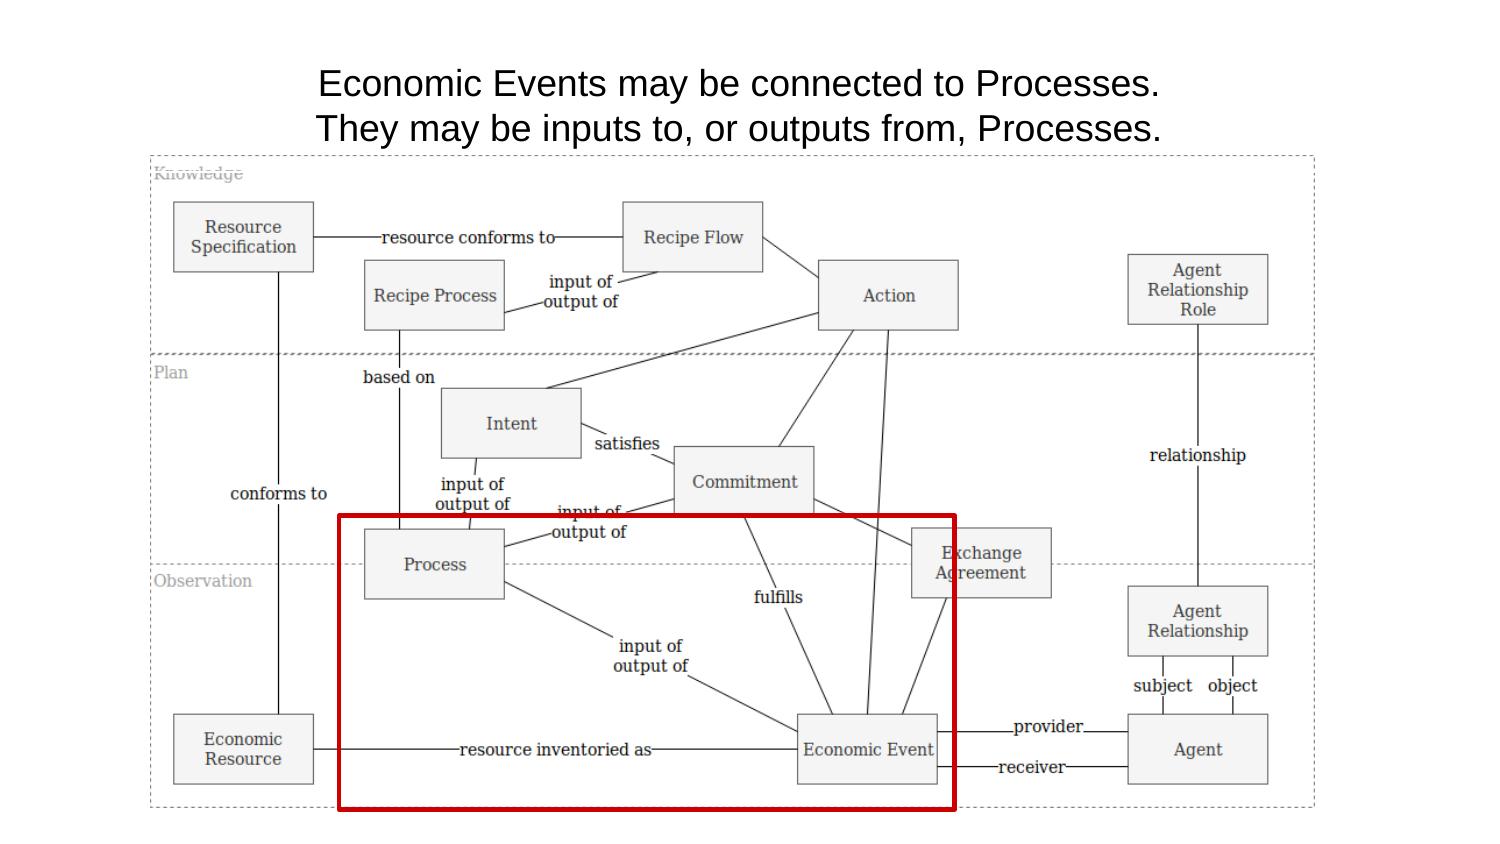

Economic Events may be connected to Processes.
They may be inputs to, or outputs from, Processes.